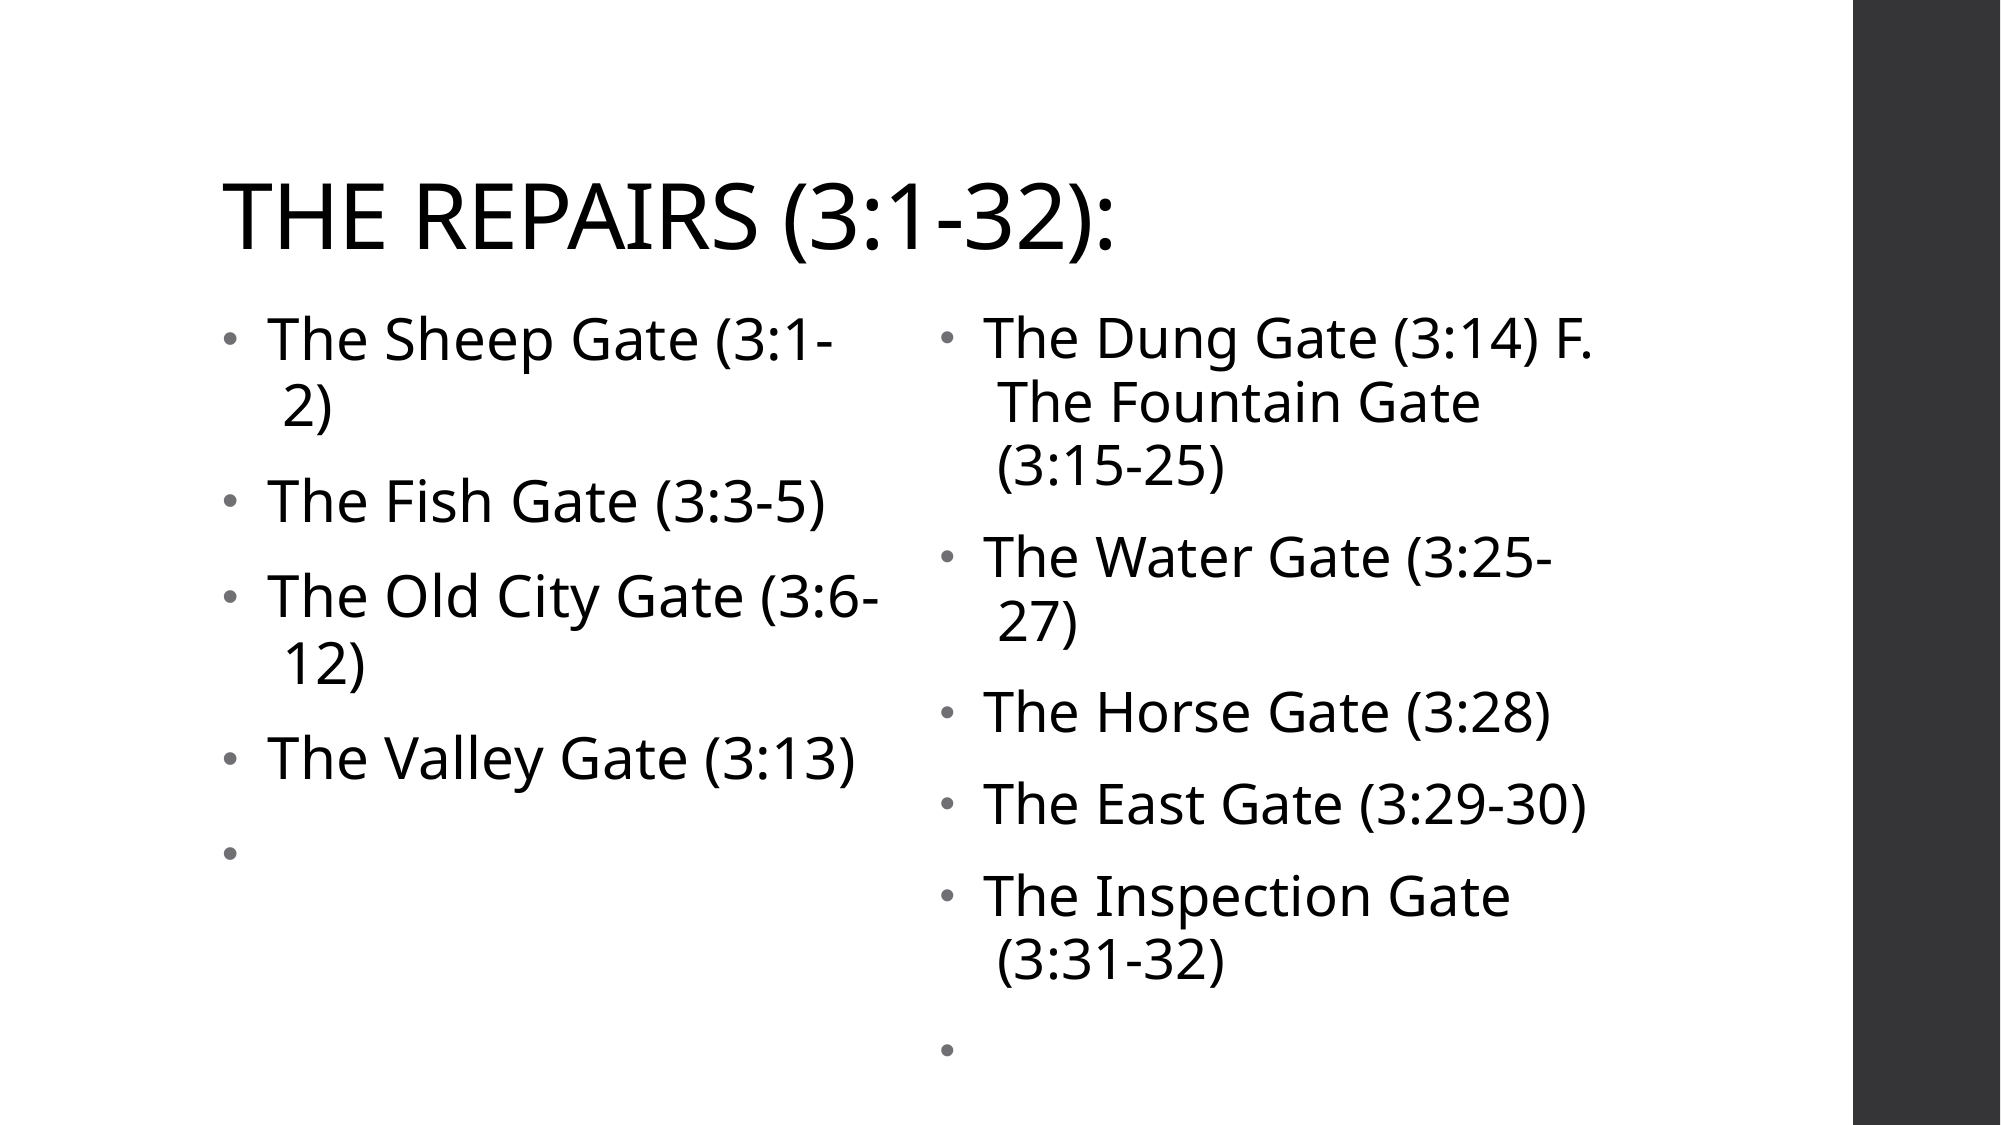

# THE REPAIRS (3:1-32):
 The Sheep Gate (3:1-2)
 The Fish Gate (3:3-5)
 The Old City Gate (3:6-12)
 The Valley Gate (3:13)
 The Dung Gate (3:14) F. The Fountain Gate (3:15-25)
 The Water Gate (3:25-27)
 The Horse Gate (3:28)
 The East Gate (3:29-30)
 The Inspection Gate (3:31-32)